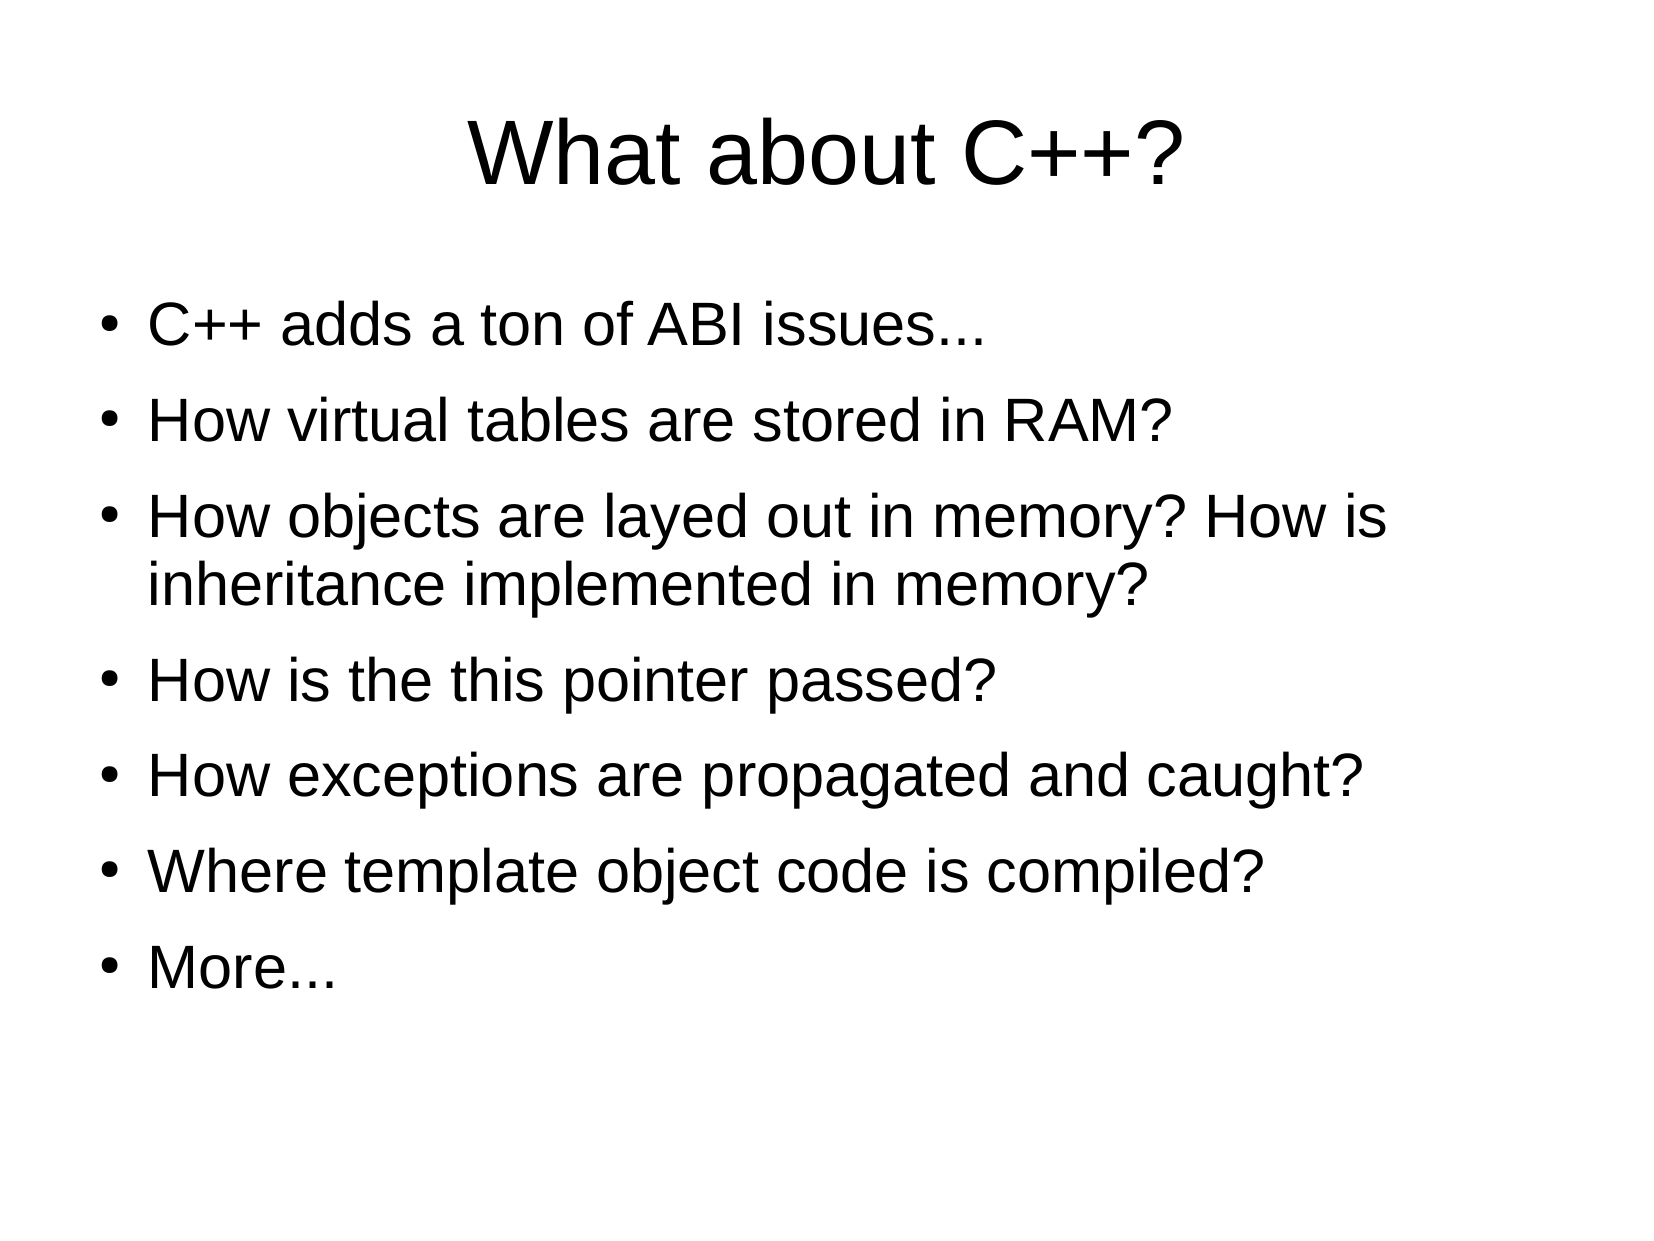

# What about C++?
C++ adds a ton of ABI issues...
How virtual tables are stored in RAM?
How objects are layed out in memory? How is inheritance implemented in memory?
How is the this pointer passed?
How exceptions are propagated and caught?
Where template object code is compiled?
More...